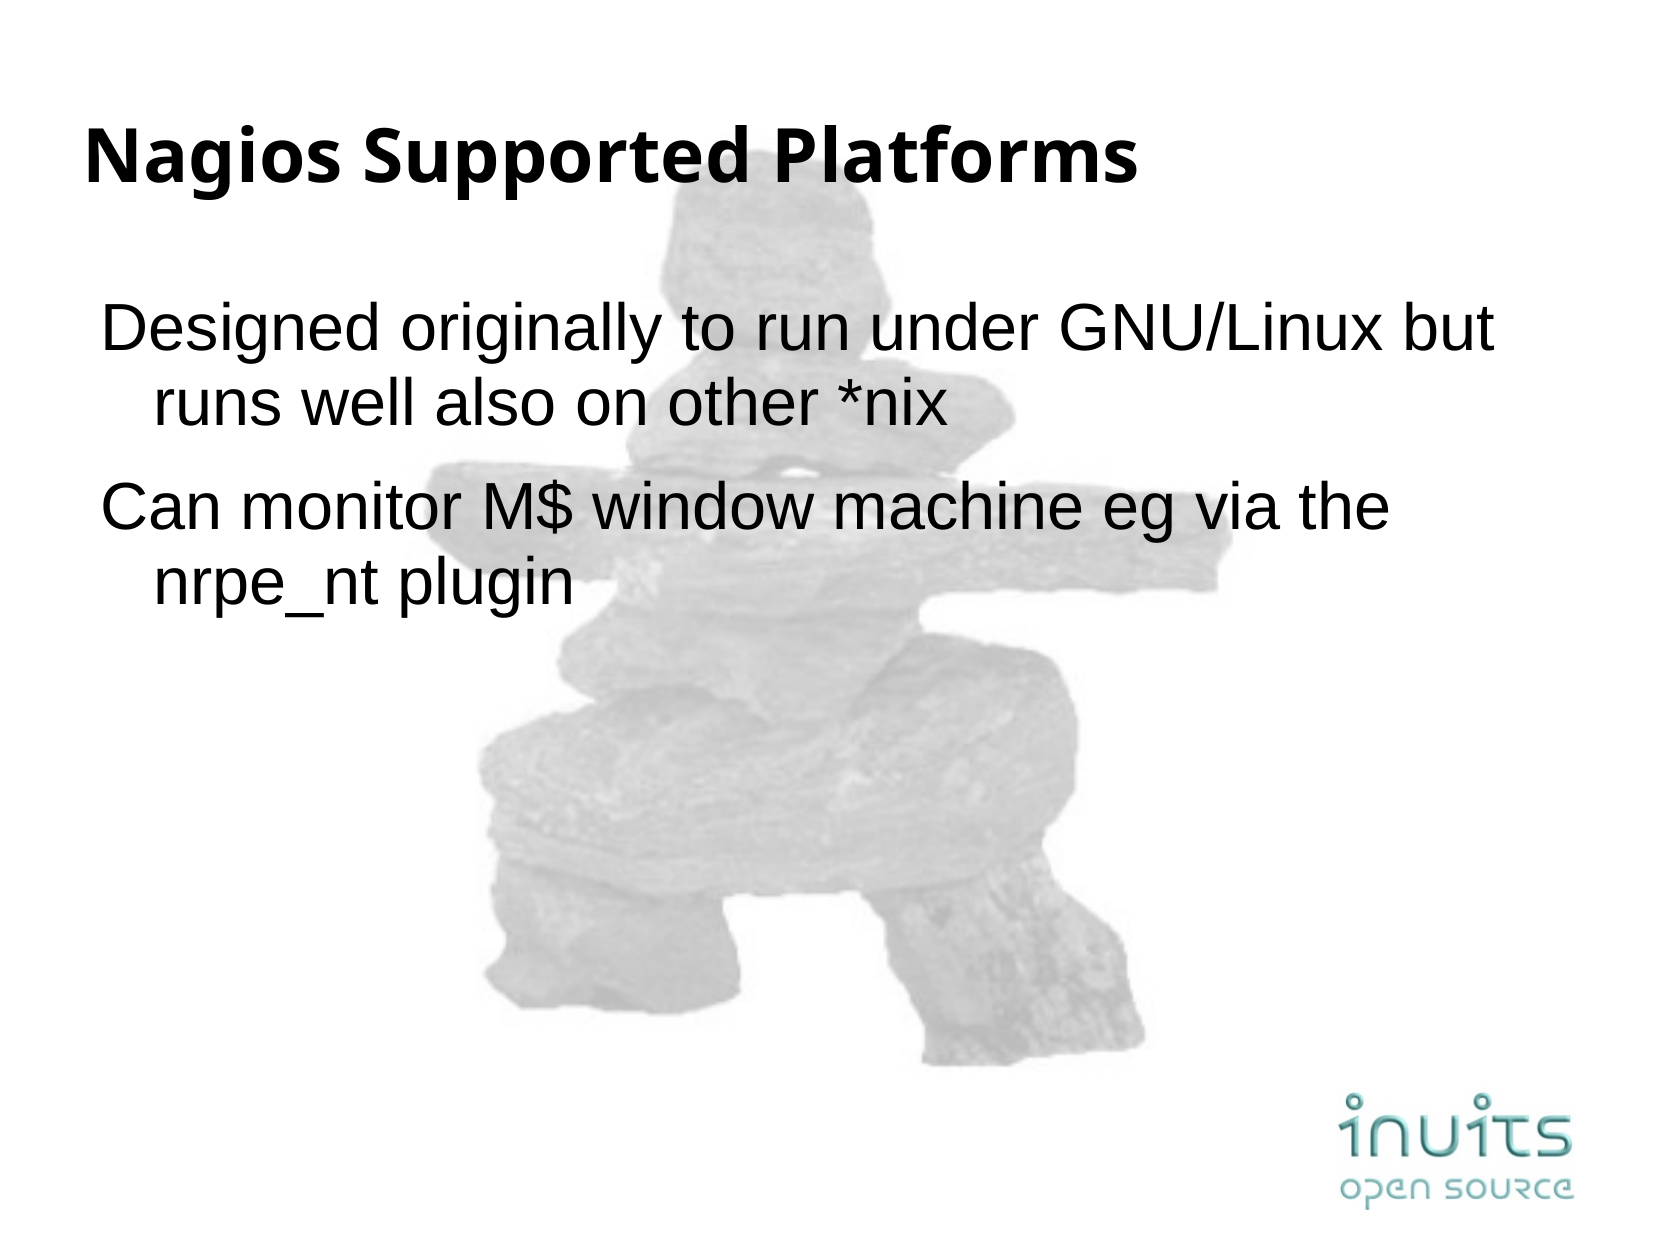

# Nagios Supported Platforms
Designed originally to run under GNU/Linux but runs well also on other *nix
Can monitor M$ window machine eg via the nrpe_nt plugin
29